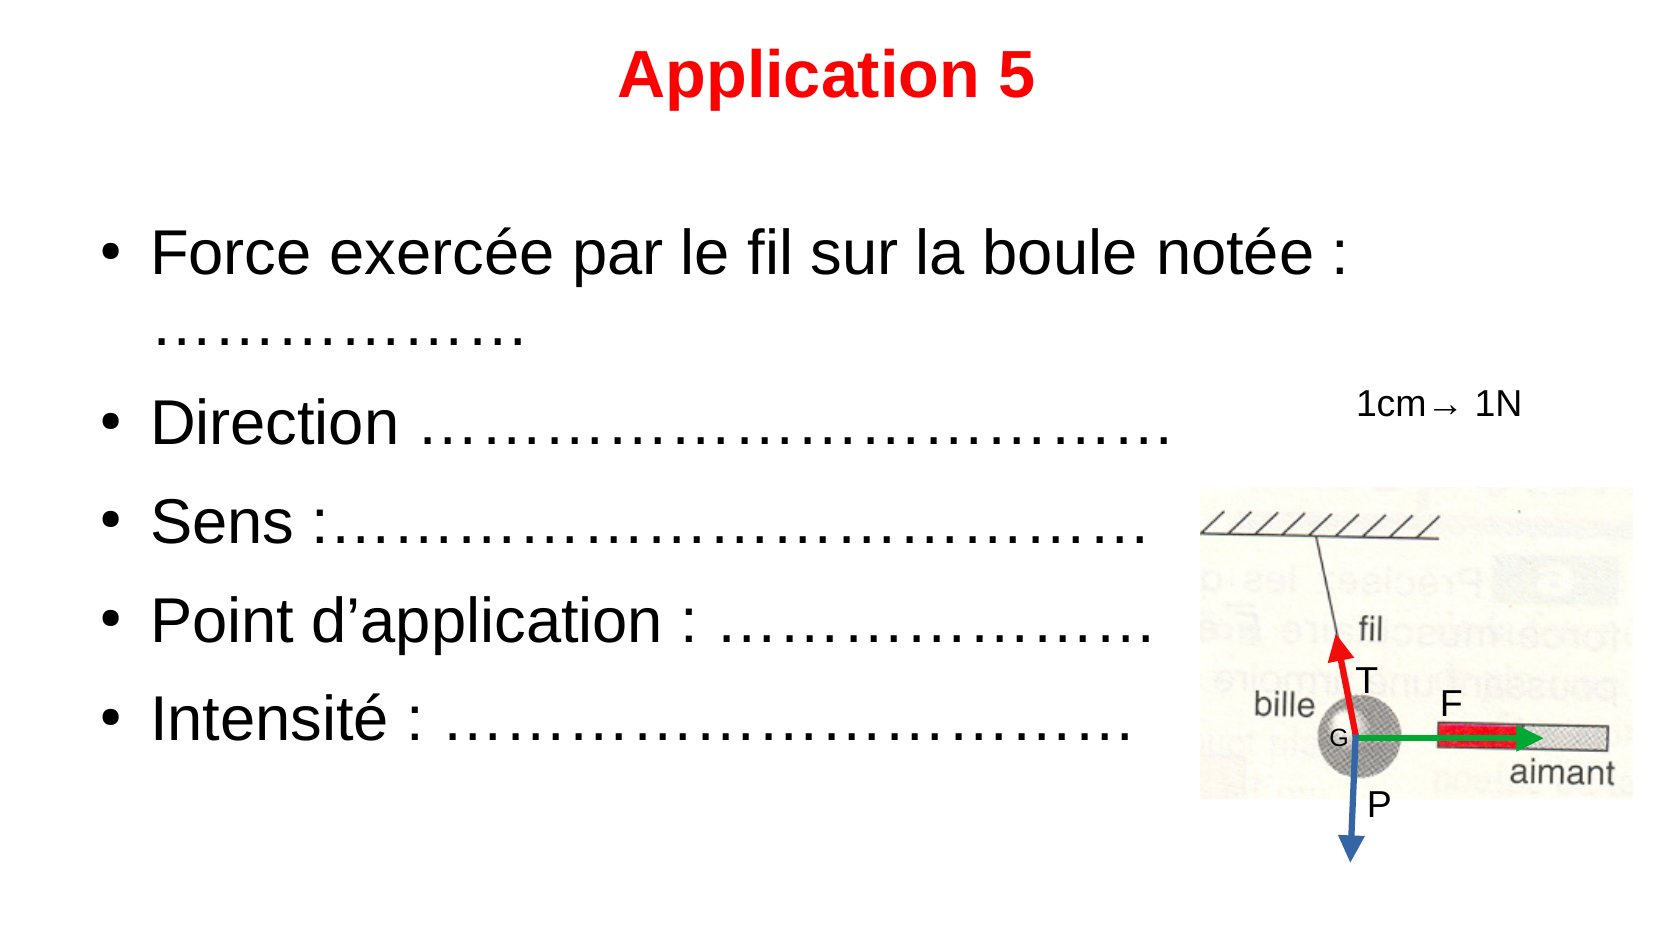

# Application 5
Force exercée par le fil sur la boule notée : ………………
Direction ………………………………
Sens :…………………………………
Point d’application : …………………
Intensité : ……………………………
1cm→ 1N
T
F
G
P